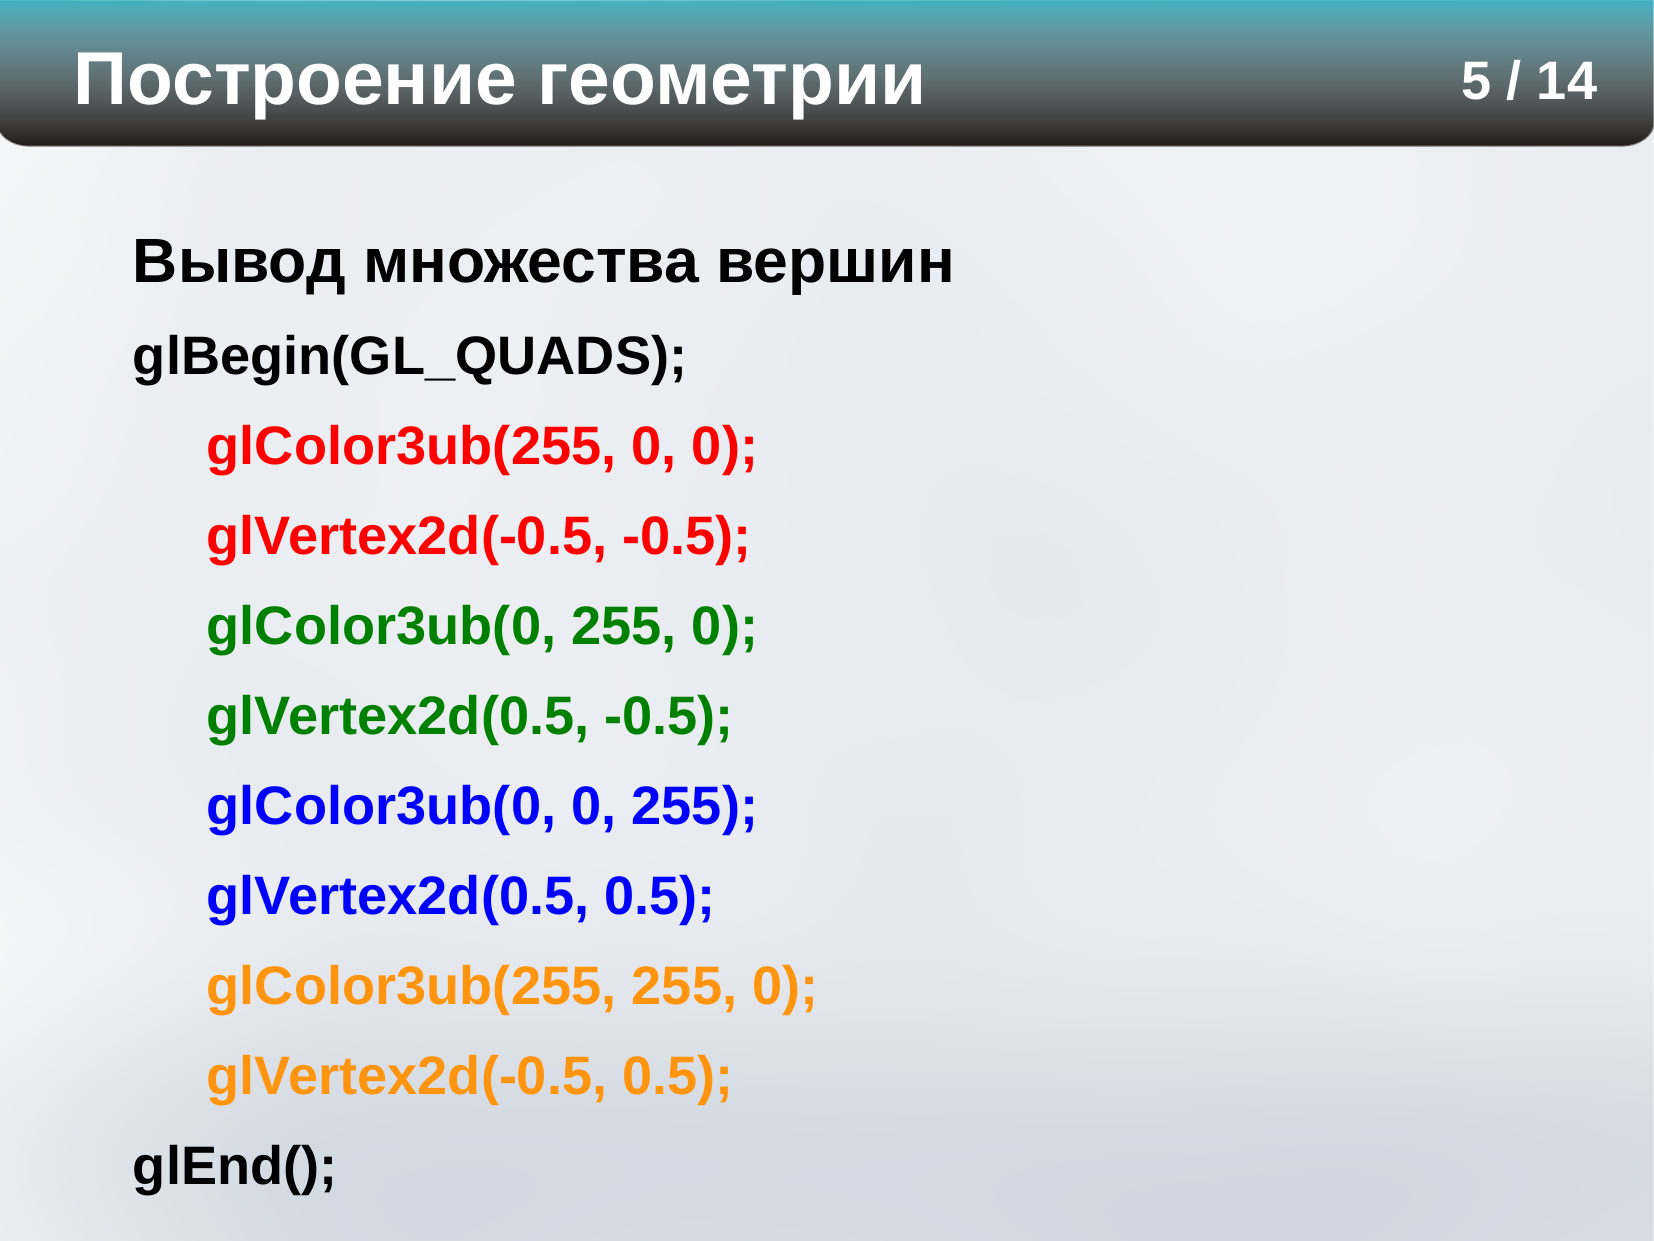

Построение геометрии
Вывод множества вершин
glBegin(GL_QUADS);
	glColor3ub(255, 0, 0);
	glVertex2d(-0.5, -0.5);
	glColor3ub(0, 255, 0);
	glVertex2d(0.5, -0.5);
	glColor3ub(0, 0, 255);
	glVertex2d(0.5, 0.5);
	glColor3ub(255, 255, 0);
	glVertex2d(-0.5, 0.5);
glEnd();